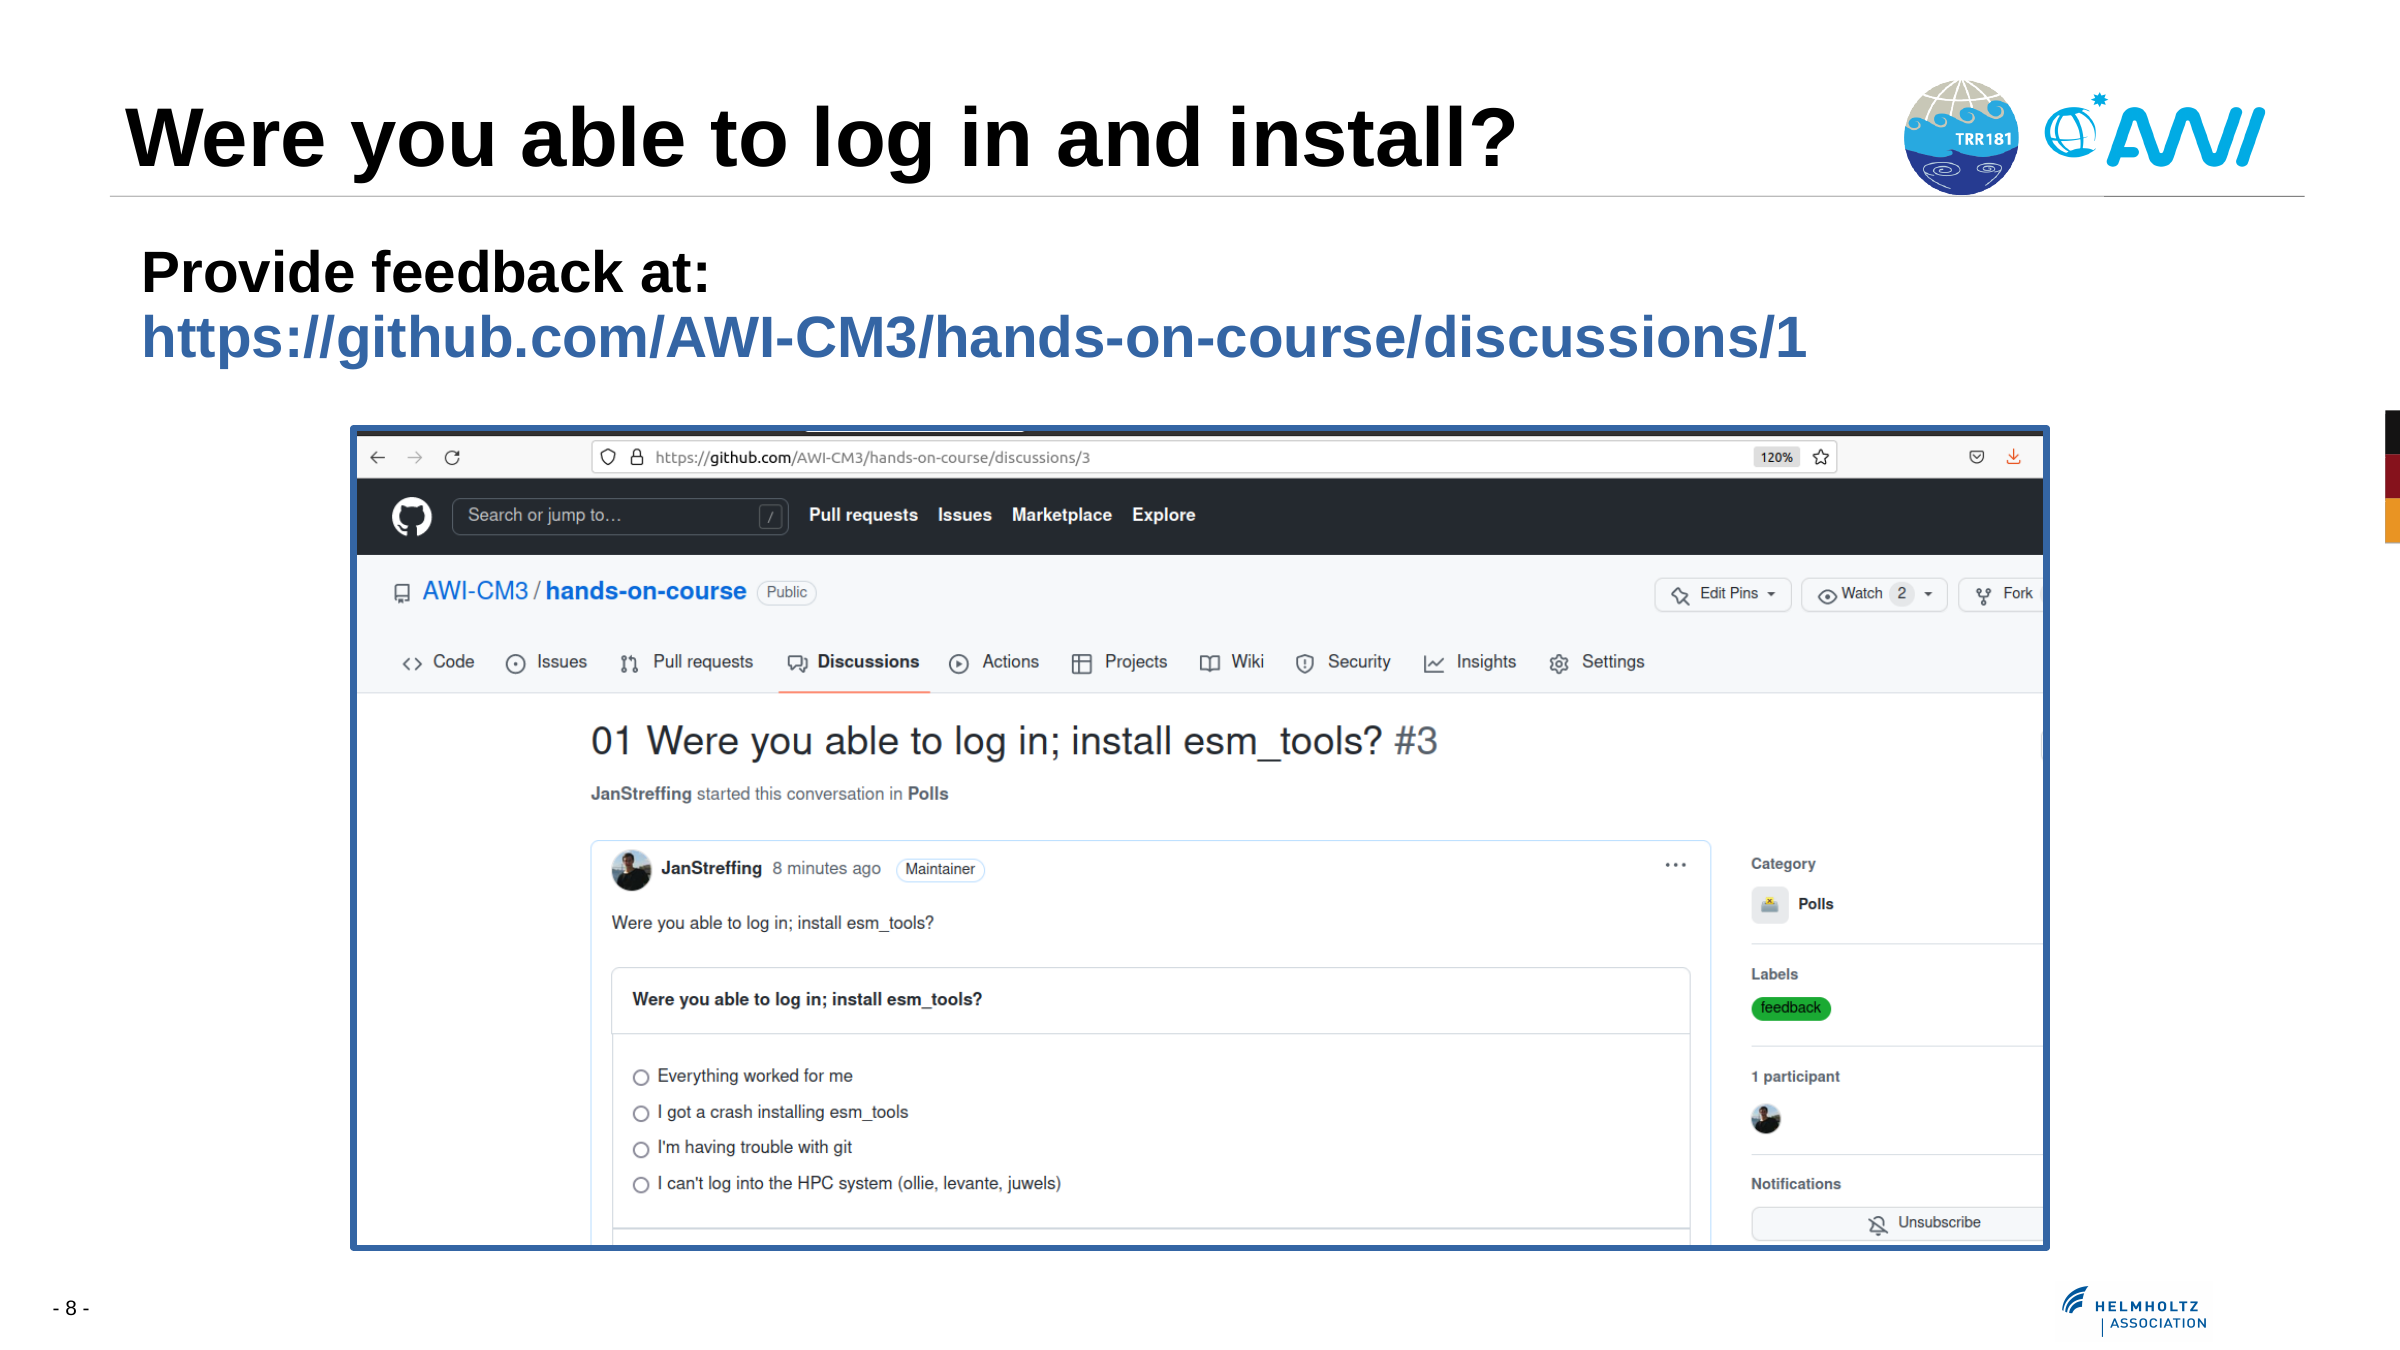

Were you able to log in and install?
Provide feedback at:
https://github.com/AWI-CM3/hands-on-course/discussions/1